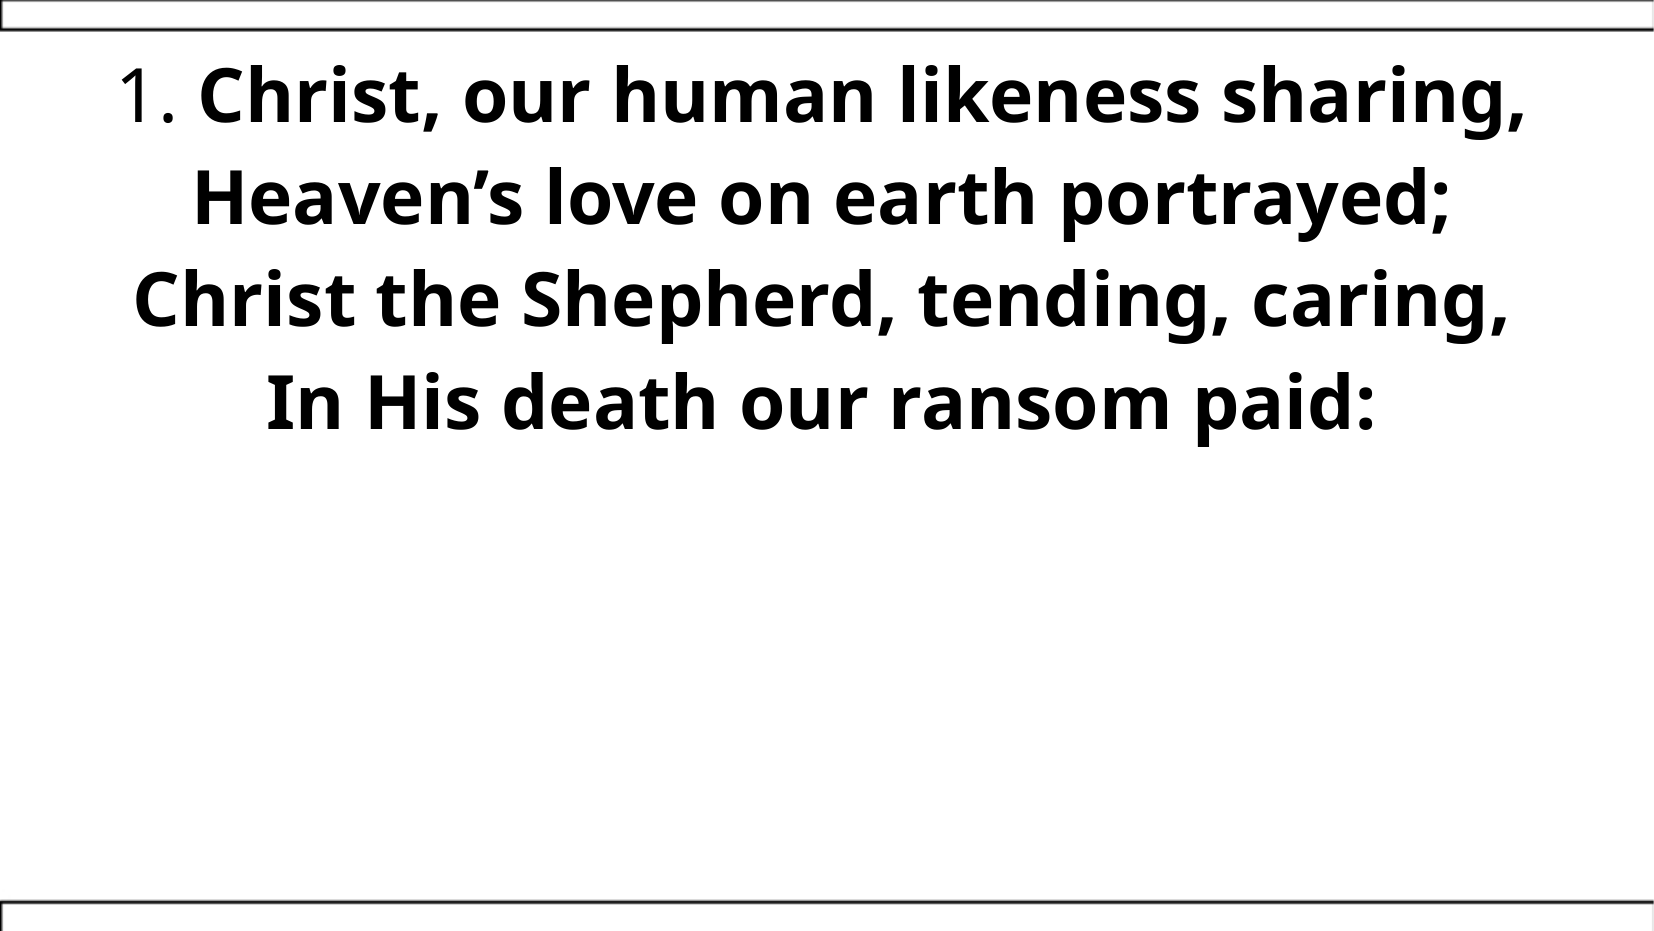

1. Christ, our human likeness sharing,
Heaven’s love on earth portrayed;
Christ the Shepherd, tending, caring,
In His death our ransom paid: